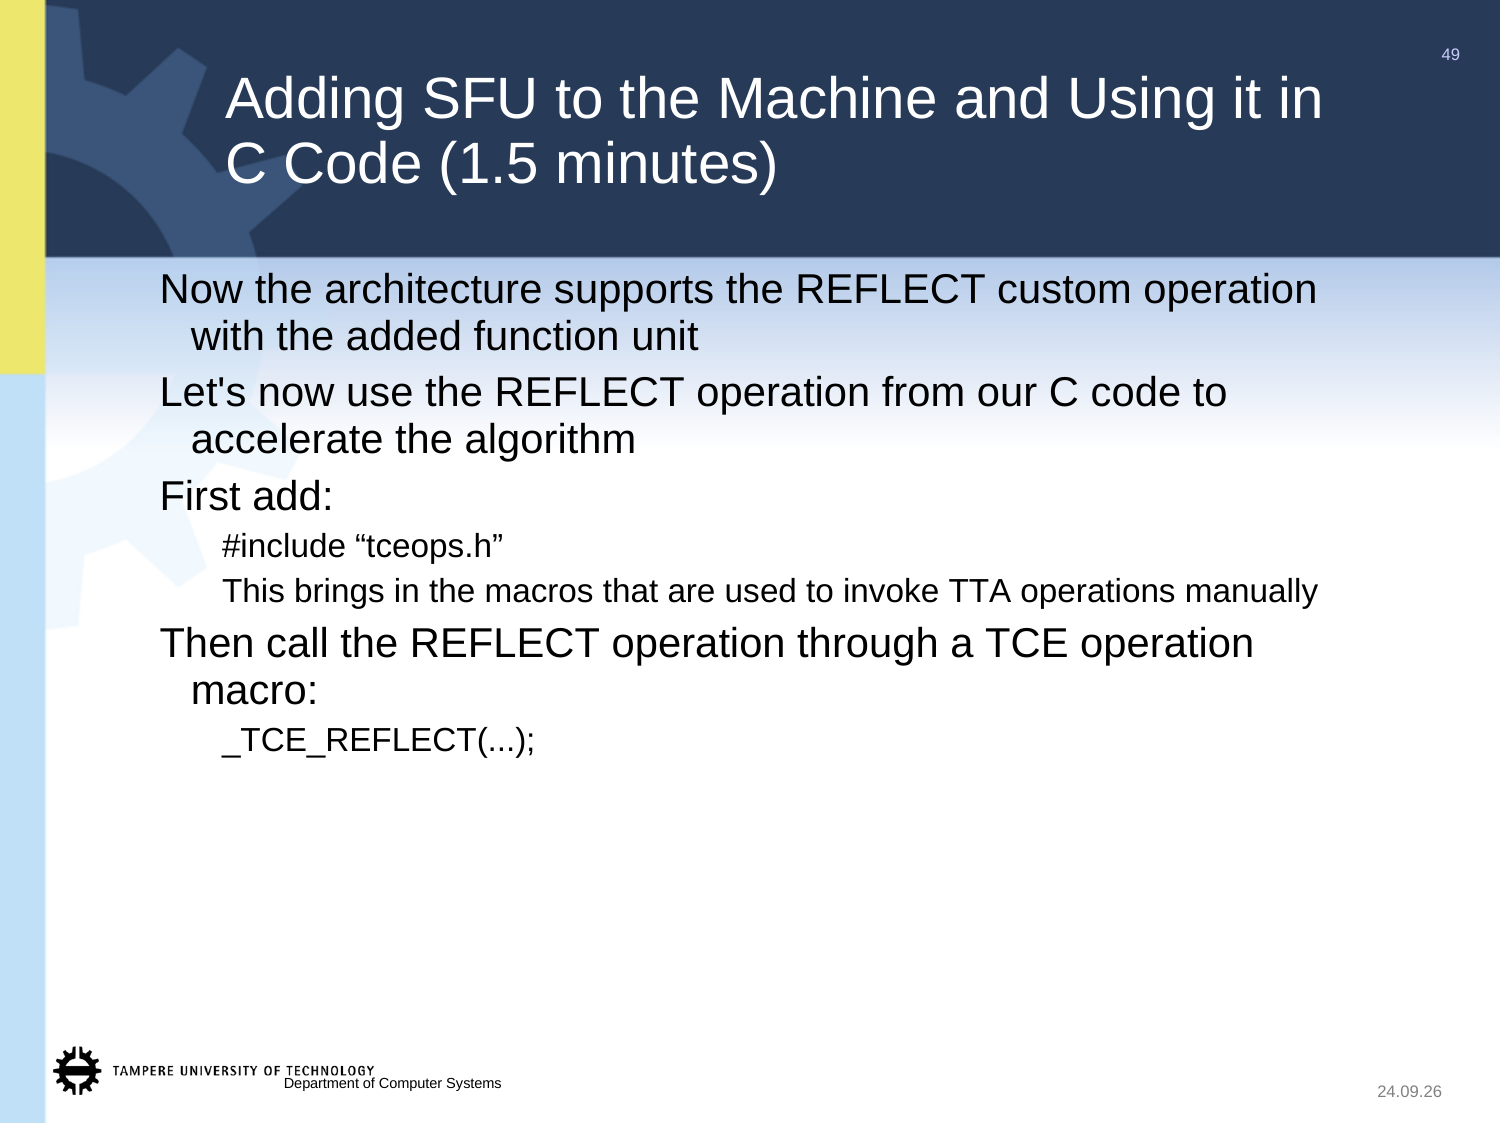

# Adding SFU to the Machine and Using it in C Code (1.5 minutes)
49
Now the architecture supports the REFLECT custom operation with the added function unit
Let's now use the REFLECT operation from our C code to accelerate the algorithm
First add:
#include “tceops.h”
This brings in the macros that are used to invoke TTA operations manually
Then call the REFLECT operation through a TCE operation macro:
_TCE_REFLECT(...);